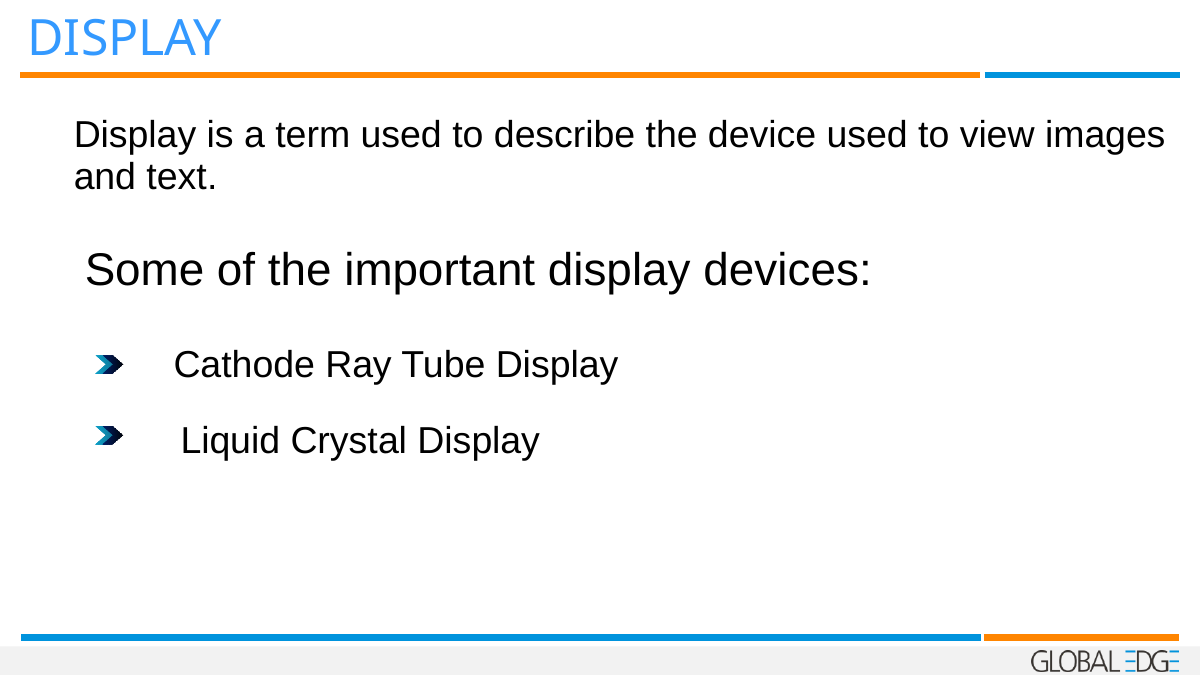

# DISPLAY
Display is a term used to describe the device used to view images
and text.
Some of the important display devices:
Cathode Ray Tube Display
Liquid Crystal Display